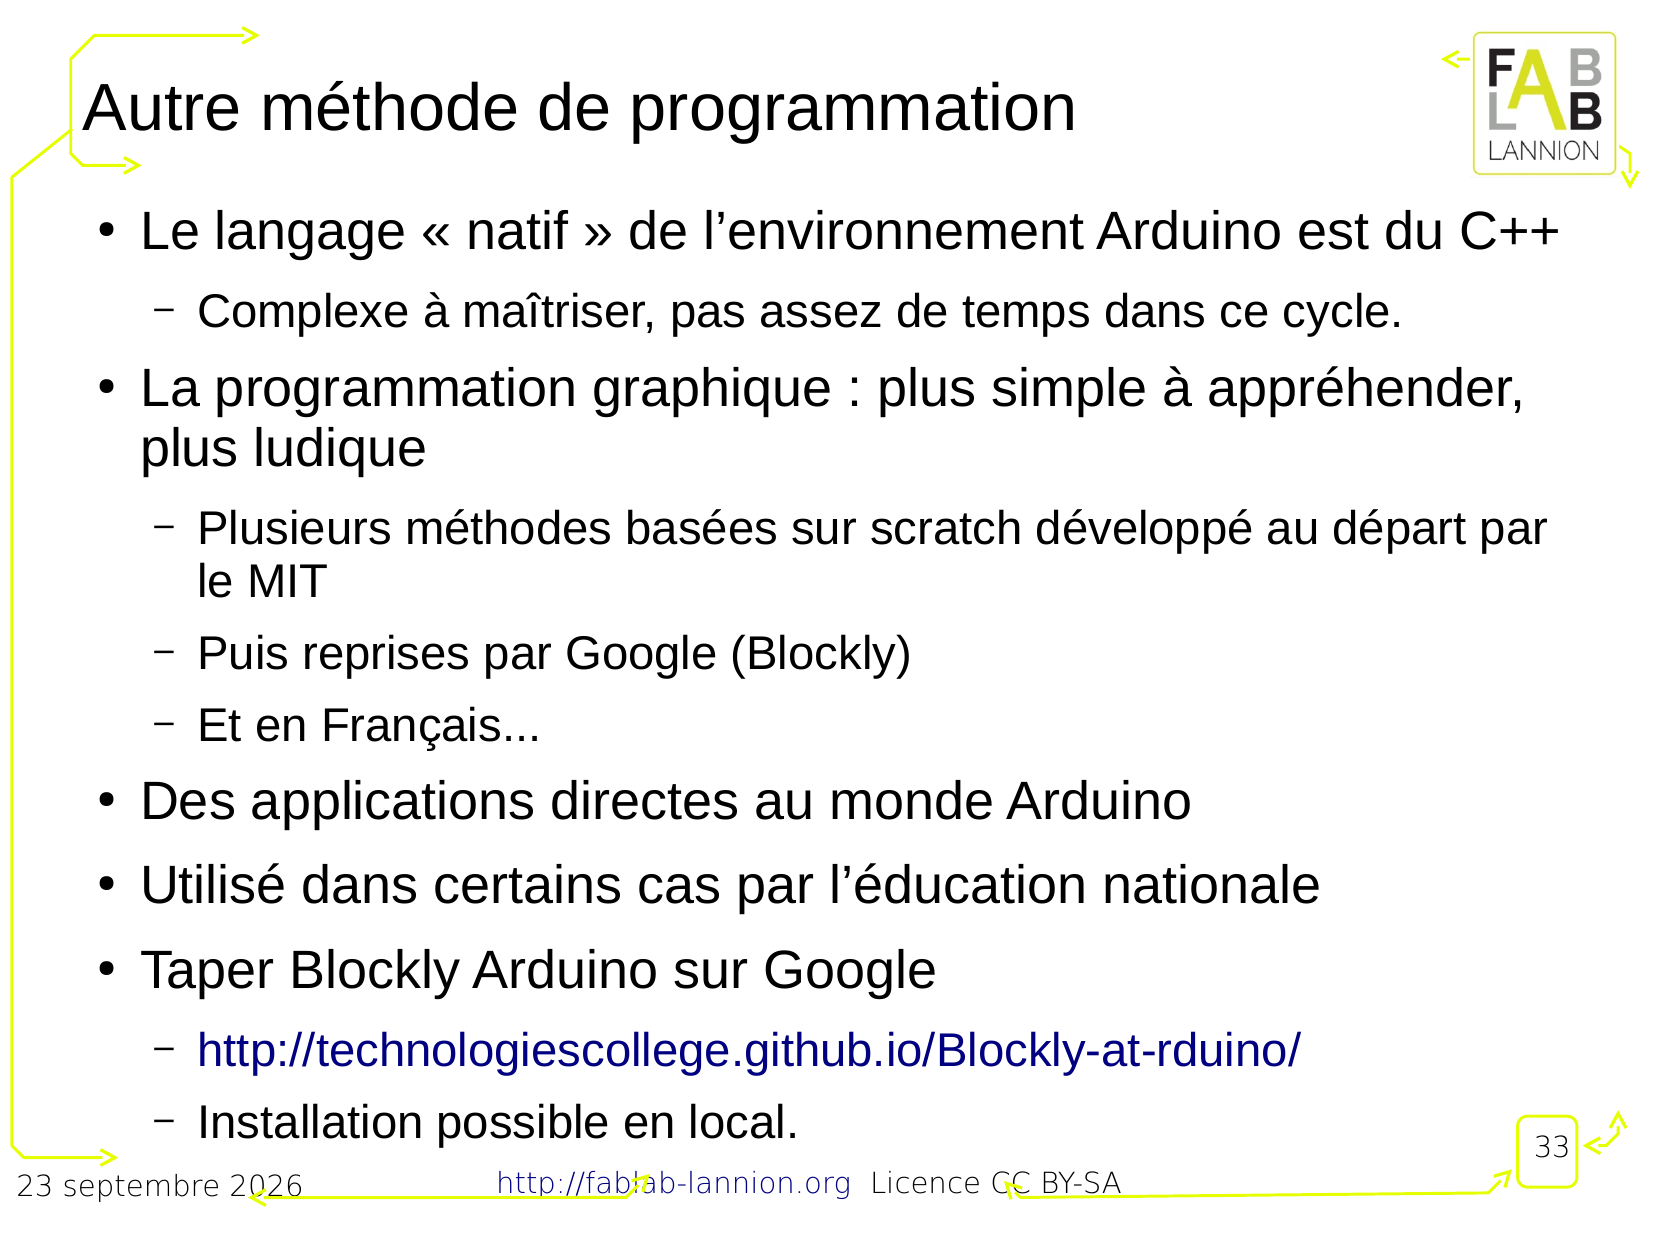

# Autre méthode de programmation
Le langage « natif » de l’environnement Arduino est du C++
Complexe à maîtriser, pas assez de temps dans ce cycle.
La programmation graphique : plus simple à appréhender, plus ludique
Plusieurs méthodes basées sur scratch développé au départ par le MIT
Puis reprises par Google (Blockly)
Et en Français...
Des applications directes au monde Arduino
Utilisé dans certains cas par l’éducation nationale
Taper Blockly Arduino sur Google
http://technologiescollege.github.io/Blockly-at-rduino/
Installation possible en local.
33